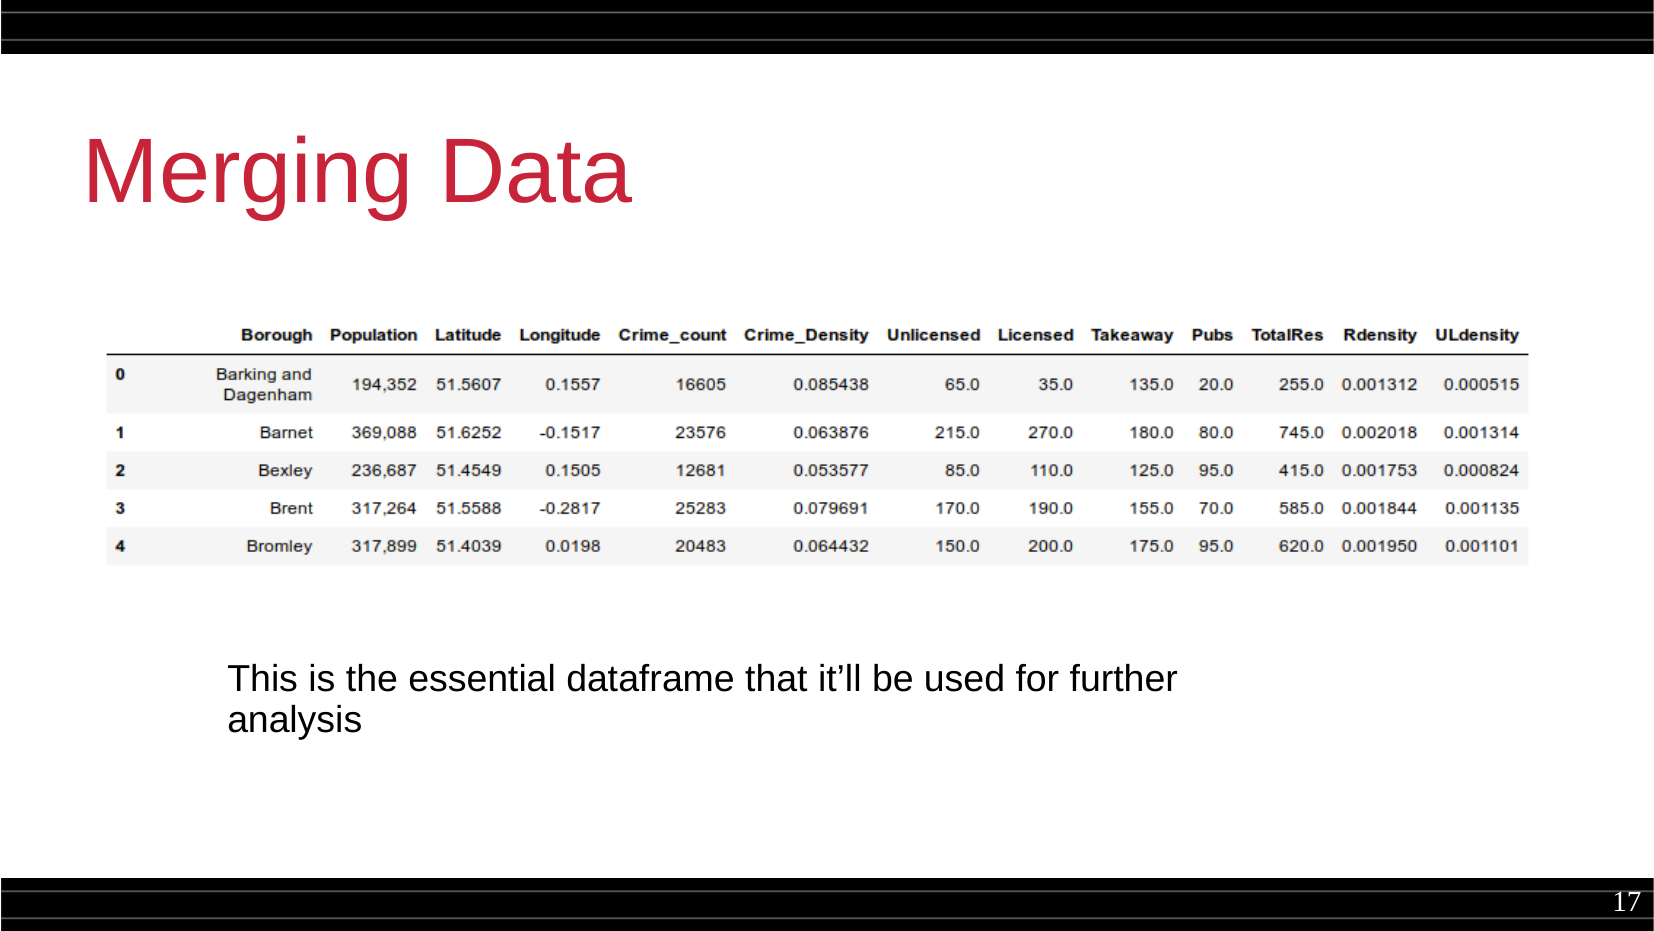

# Merging Data
This is the essential dataframe that it’ll be used for further analysis